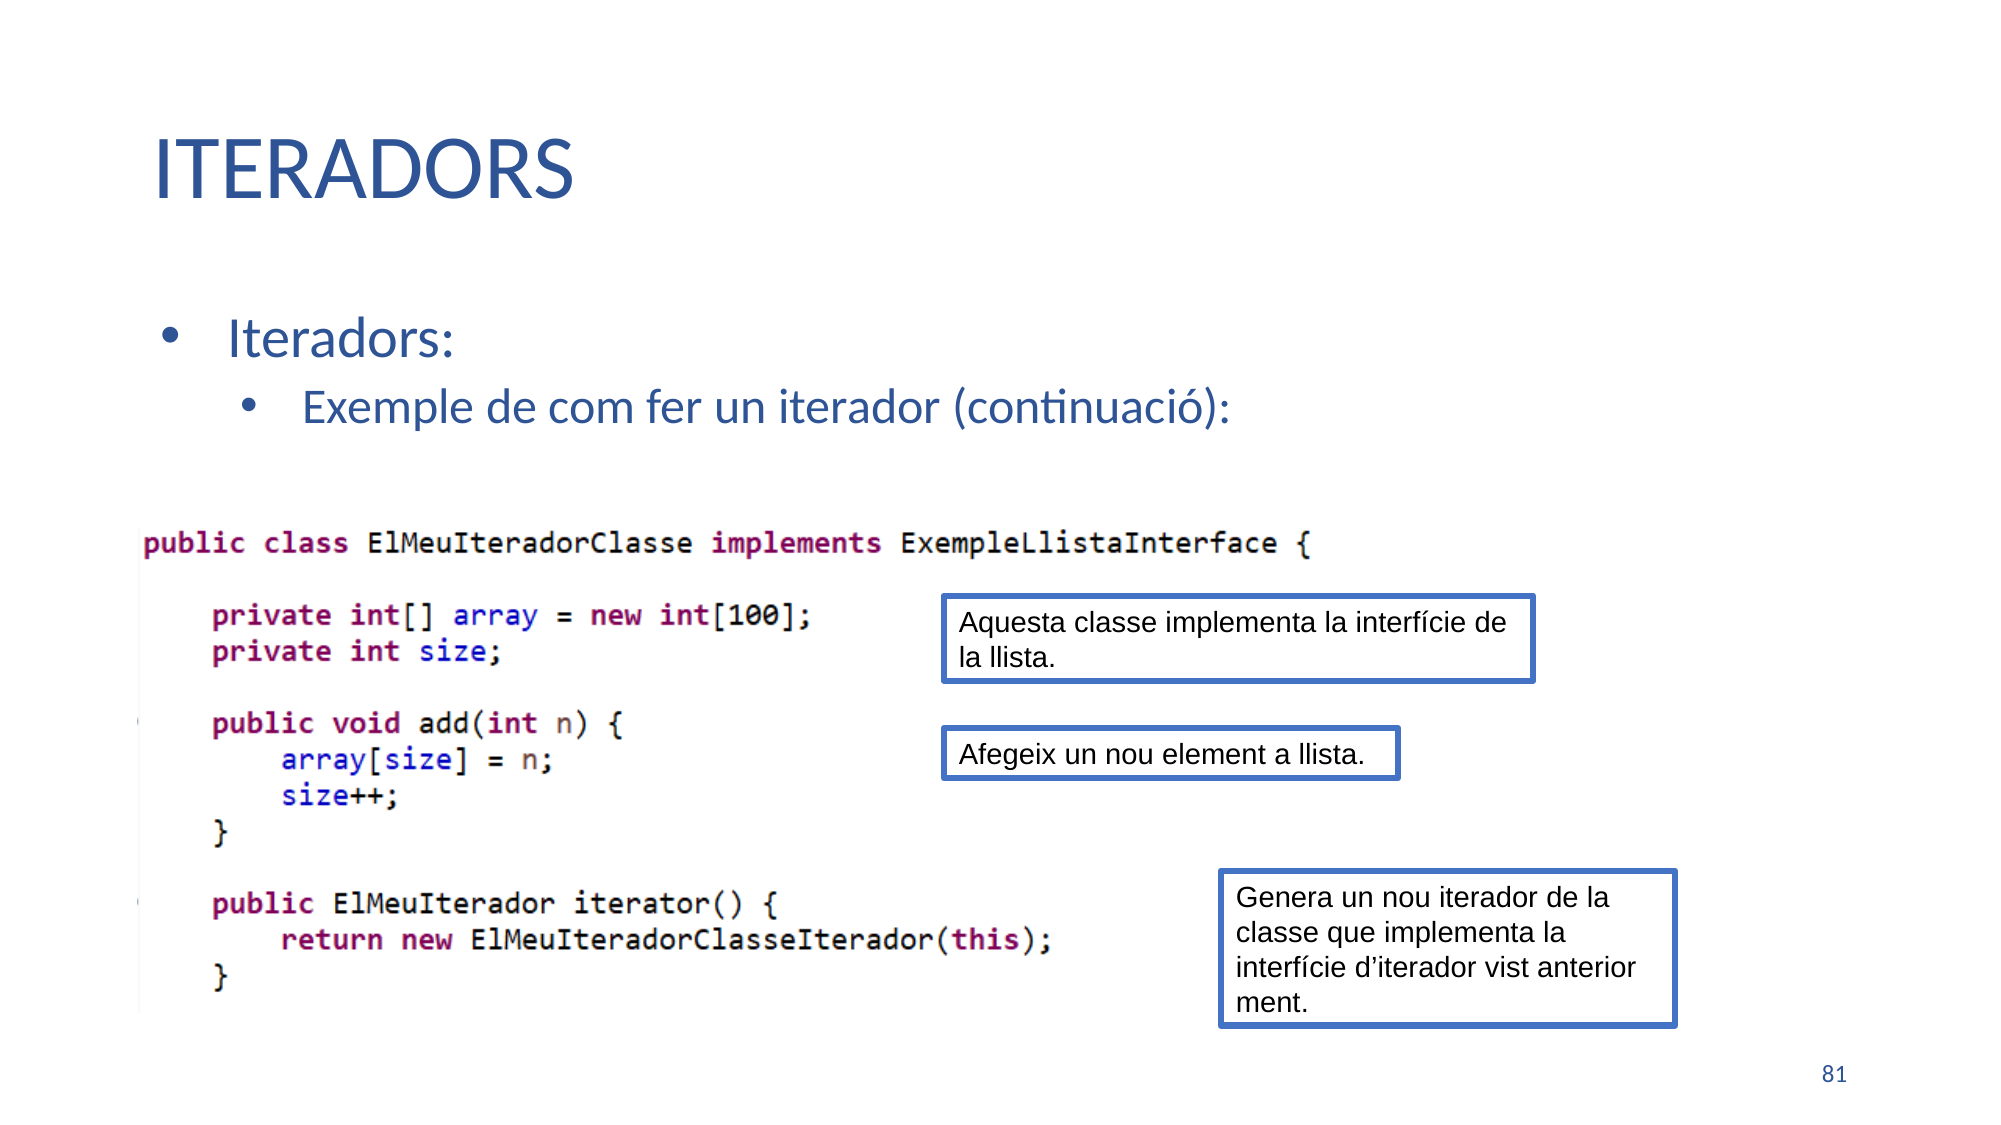

# ITERADORS
Iteradors:
Exemple de com fer un iterador (continuació):
Aquesta classe implementa la interfície de la llista.
Afegeix un nou element a llista.
Genera un nou iterador de la classe que implementa la interfície d’iterador vist anterior ment.